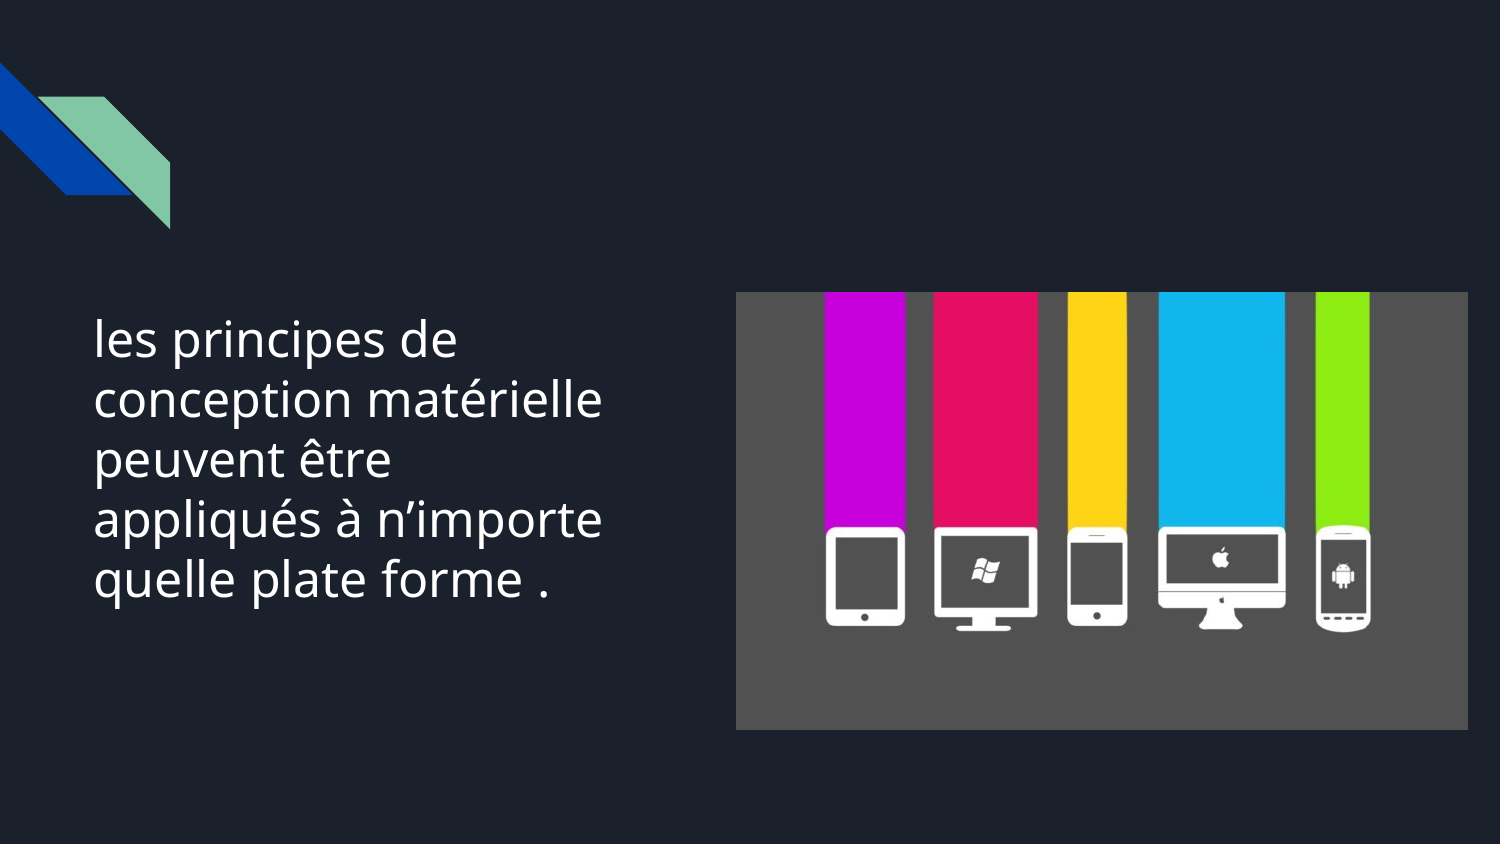

# les principes de conception matérielle peuvent être appliqués à n’importe quelle plate forme .